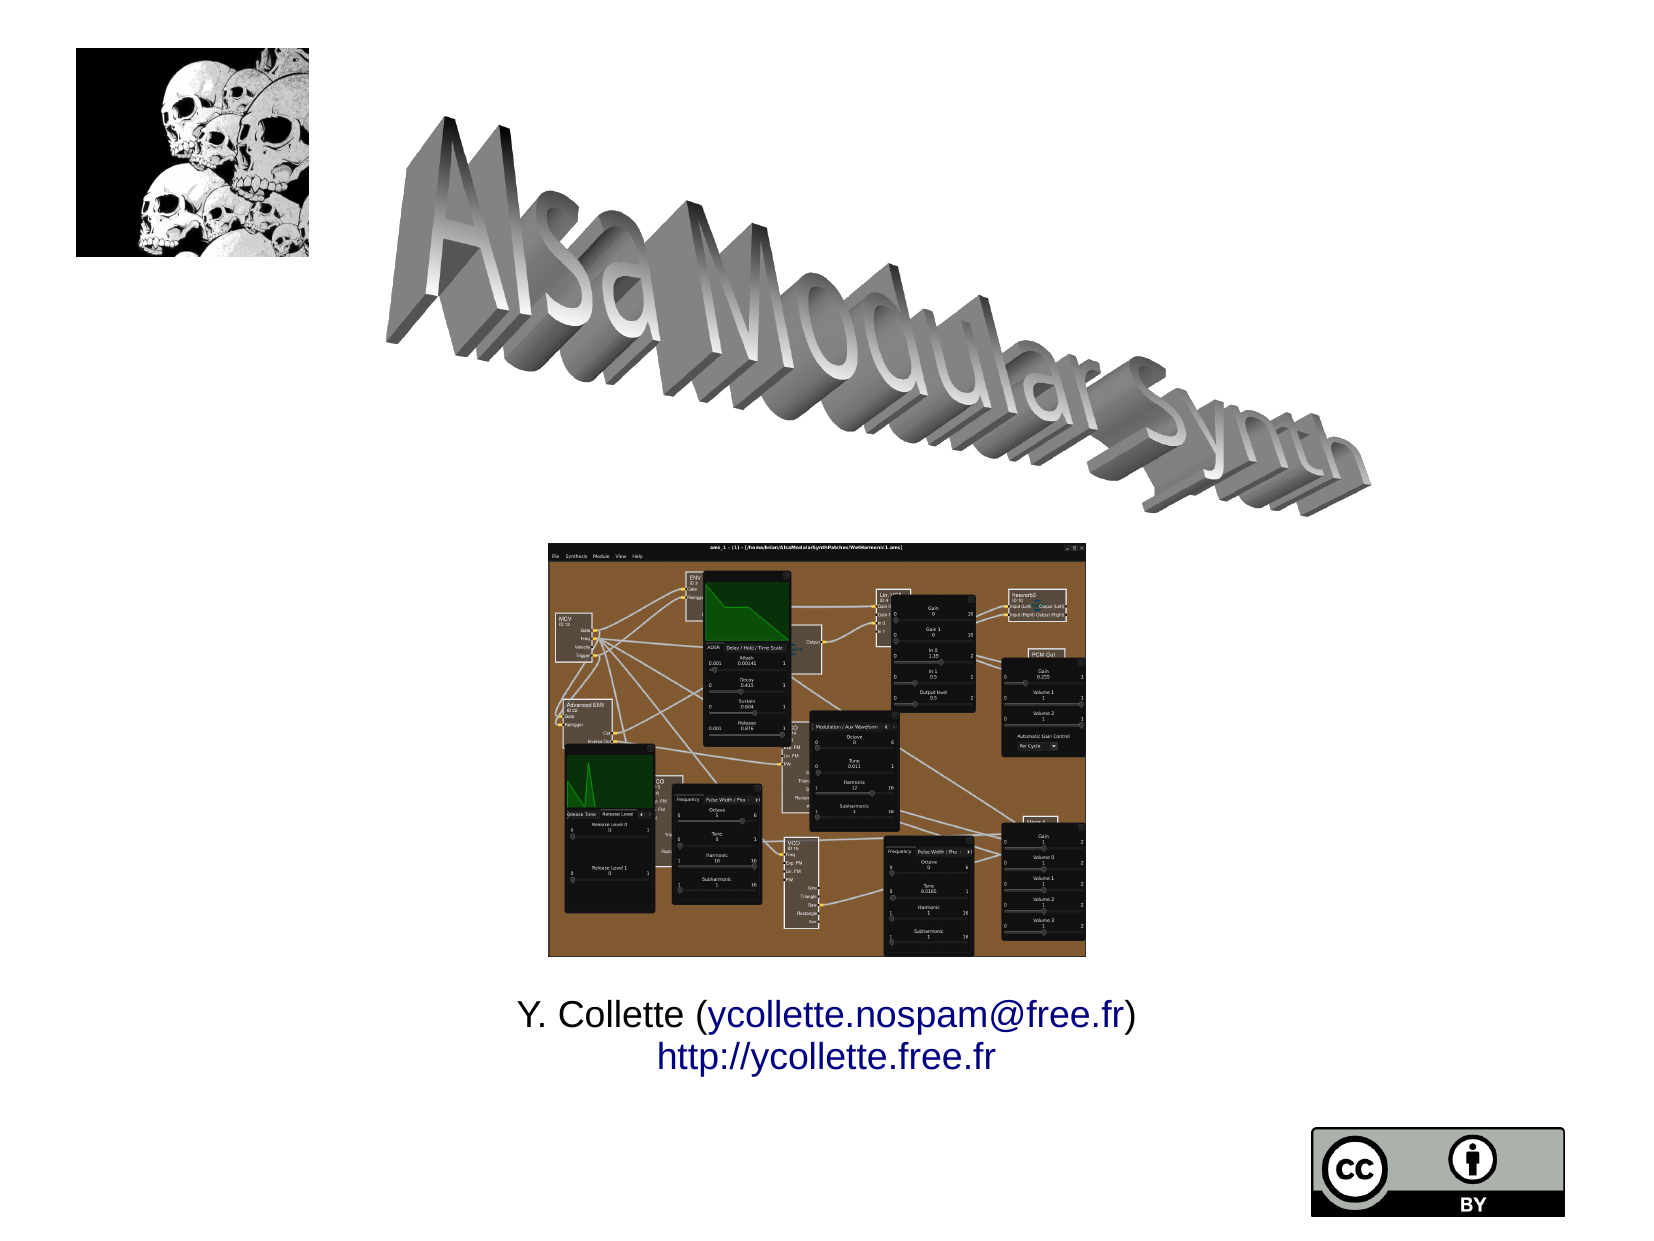

Alsa Modular Synth
Y. Collette (ycollette.nospam@free.fr)
http://ycollette.free.fr